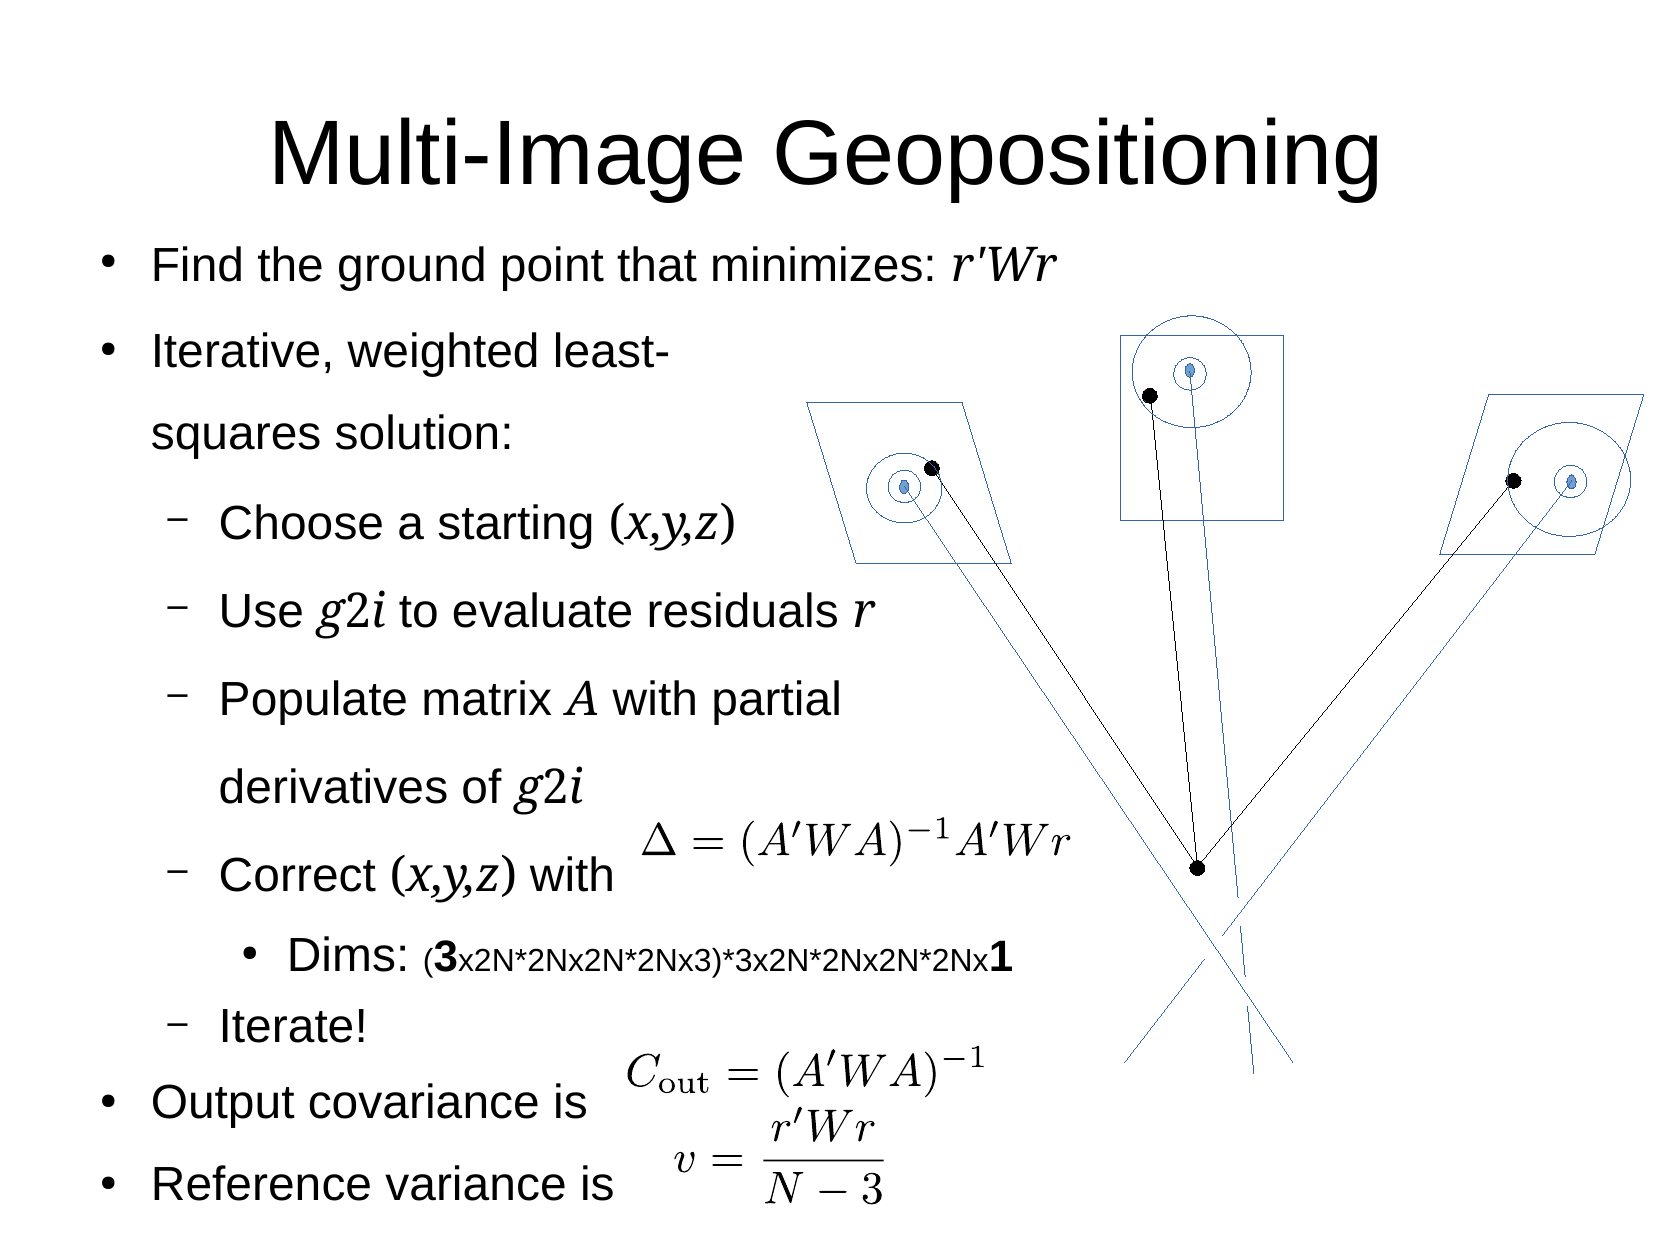

# Multi-Image Geopositioning
Find the ground point that minimizes: r'Wr
Iterative, weighted least-
squares solution:
Choose a starting (x,y,z)
Use g2i to evaluate residuals r
Populate matrix A with partial
derivatives of g2i
Correct (x,y,z) with
Dims: (3x2N*2Nx2N*2Nx3)*3x2N*2Nx2N*2Nx1
Iterate!
Output covariance is
Reference variance is